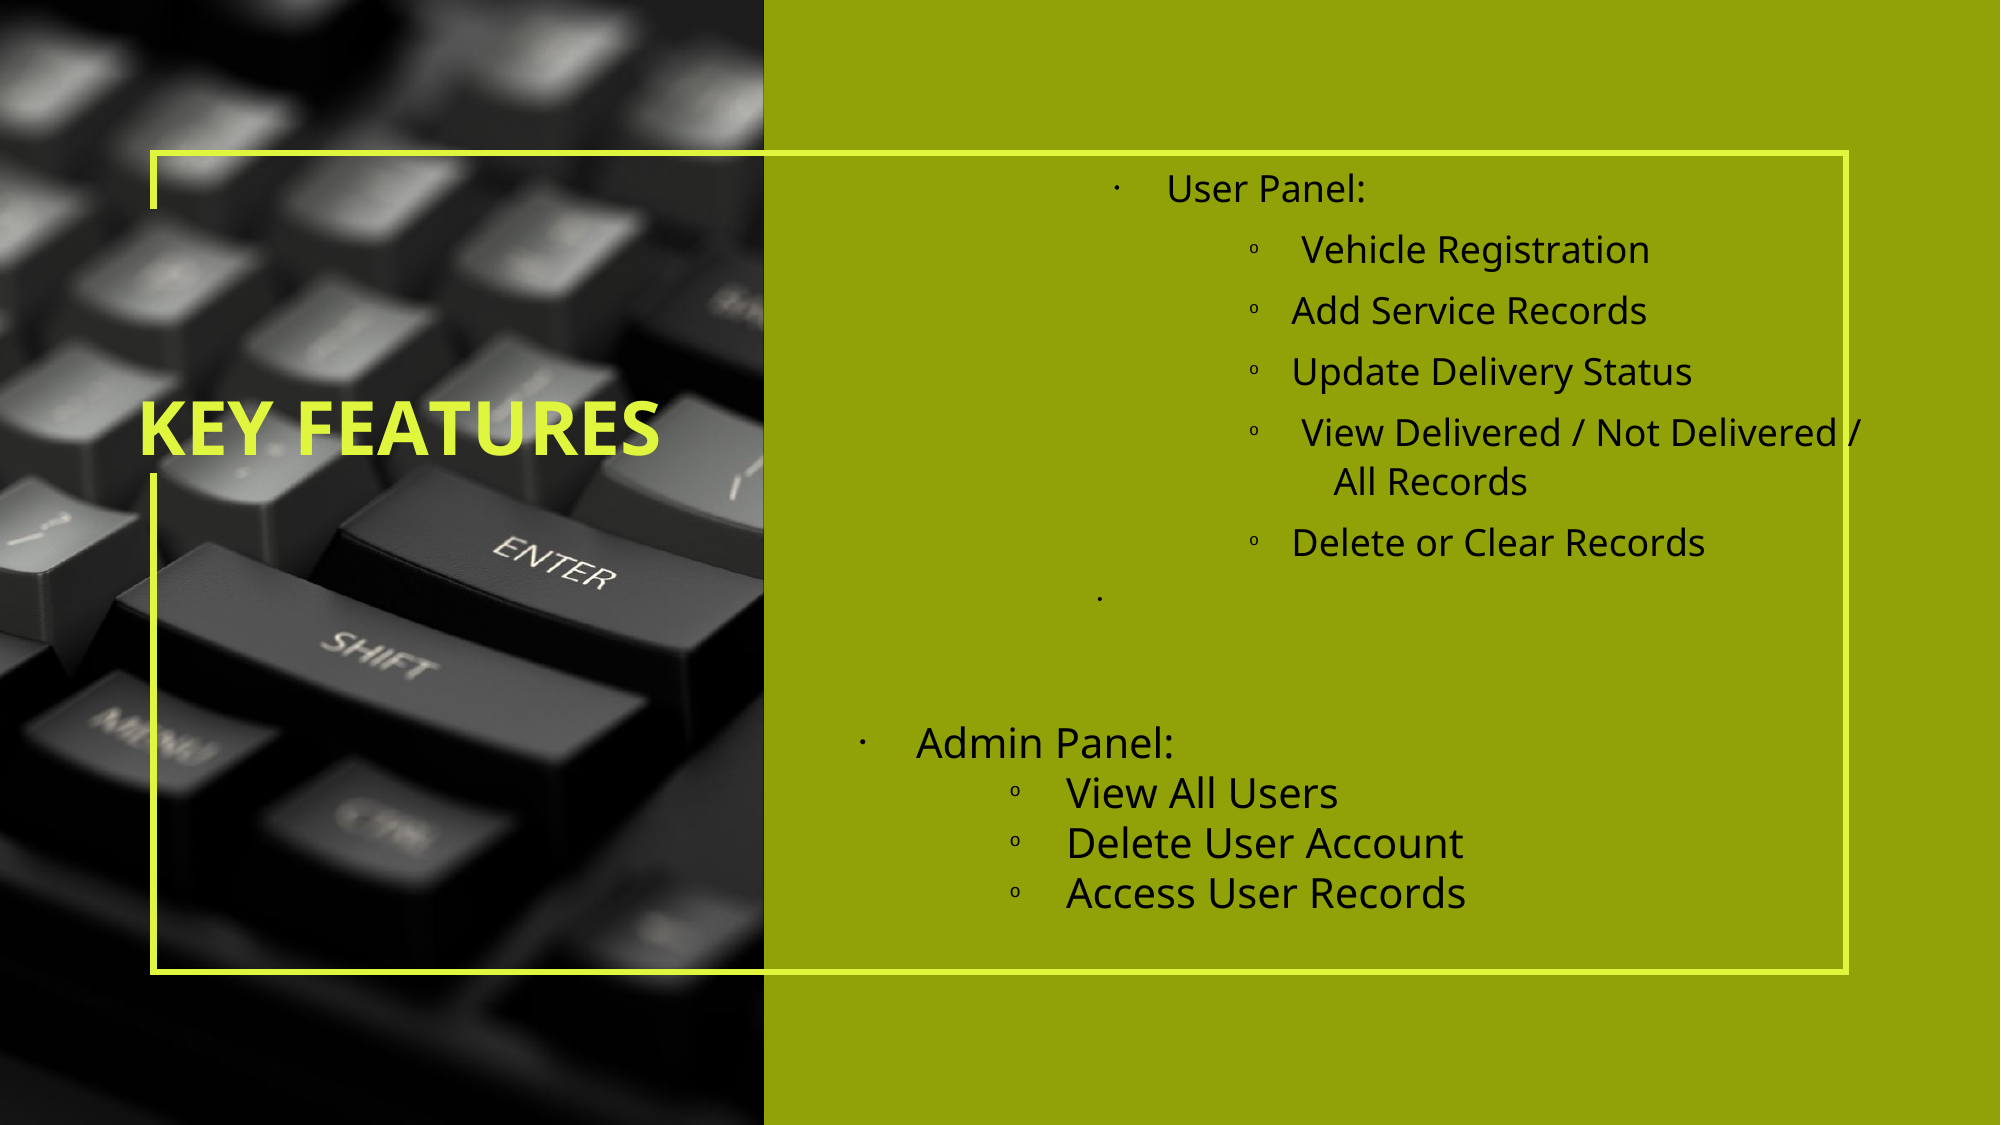

User Panel:
 Vehicle Registration
Add Service Records
Update Delivery Status
 View Delivered / Not Delivered / All Records
Delete or Clear Records
KEY FEATURES
Admin Panel:
View All Users
Delete User Account
Access User Records